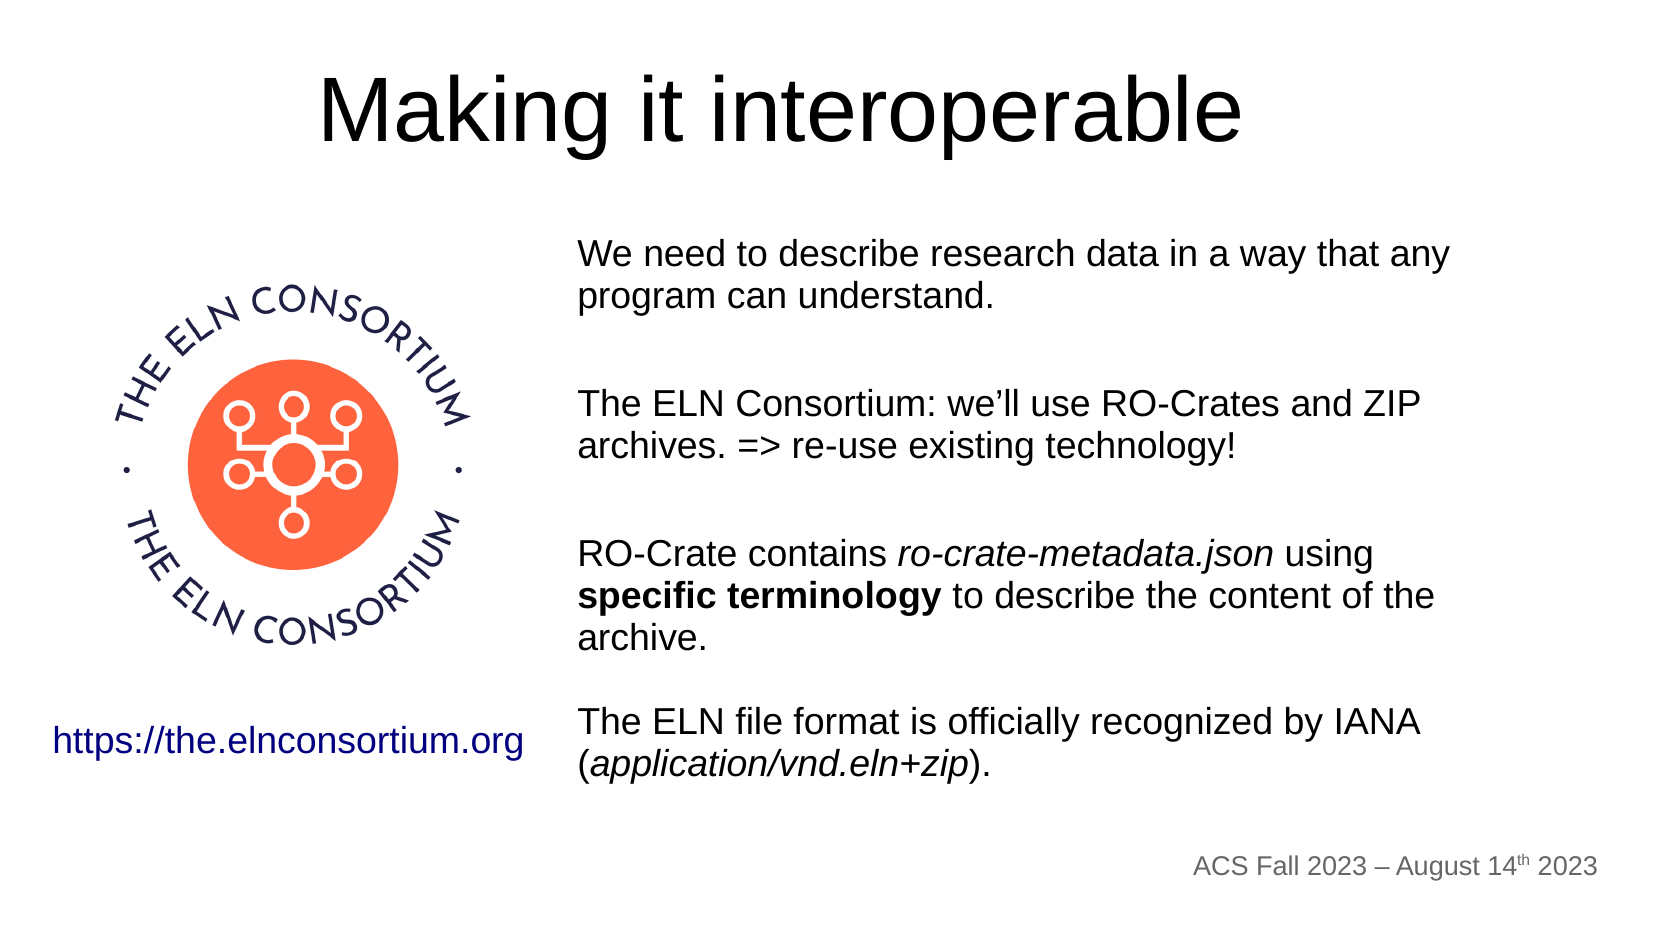

# Making it interoperable
We need to describe research data in a way that any program can understand.
The ELN Consortium: we’ll use RO-Crates and ZIP archives. => re-use existing technology!
RO-Crate contains ro-crate-metadata.json using specific terminology to describe the content of the archive.
The ELN file format is officially recognized by IANA (application/vnd.eln+zip).
https://the.elnconsortium.org
ACS Fall 2023 – August 14th 2023